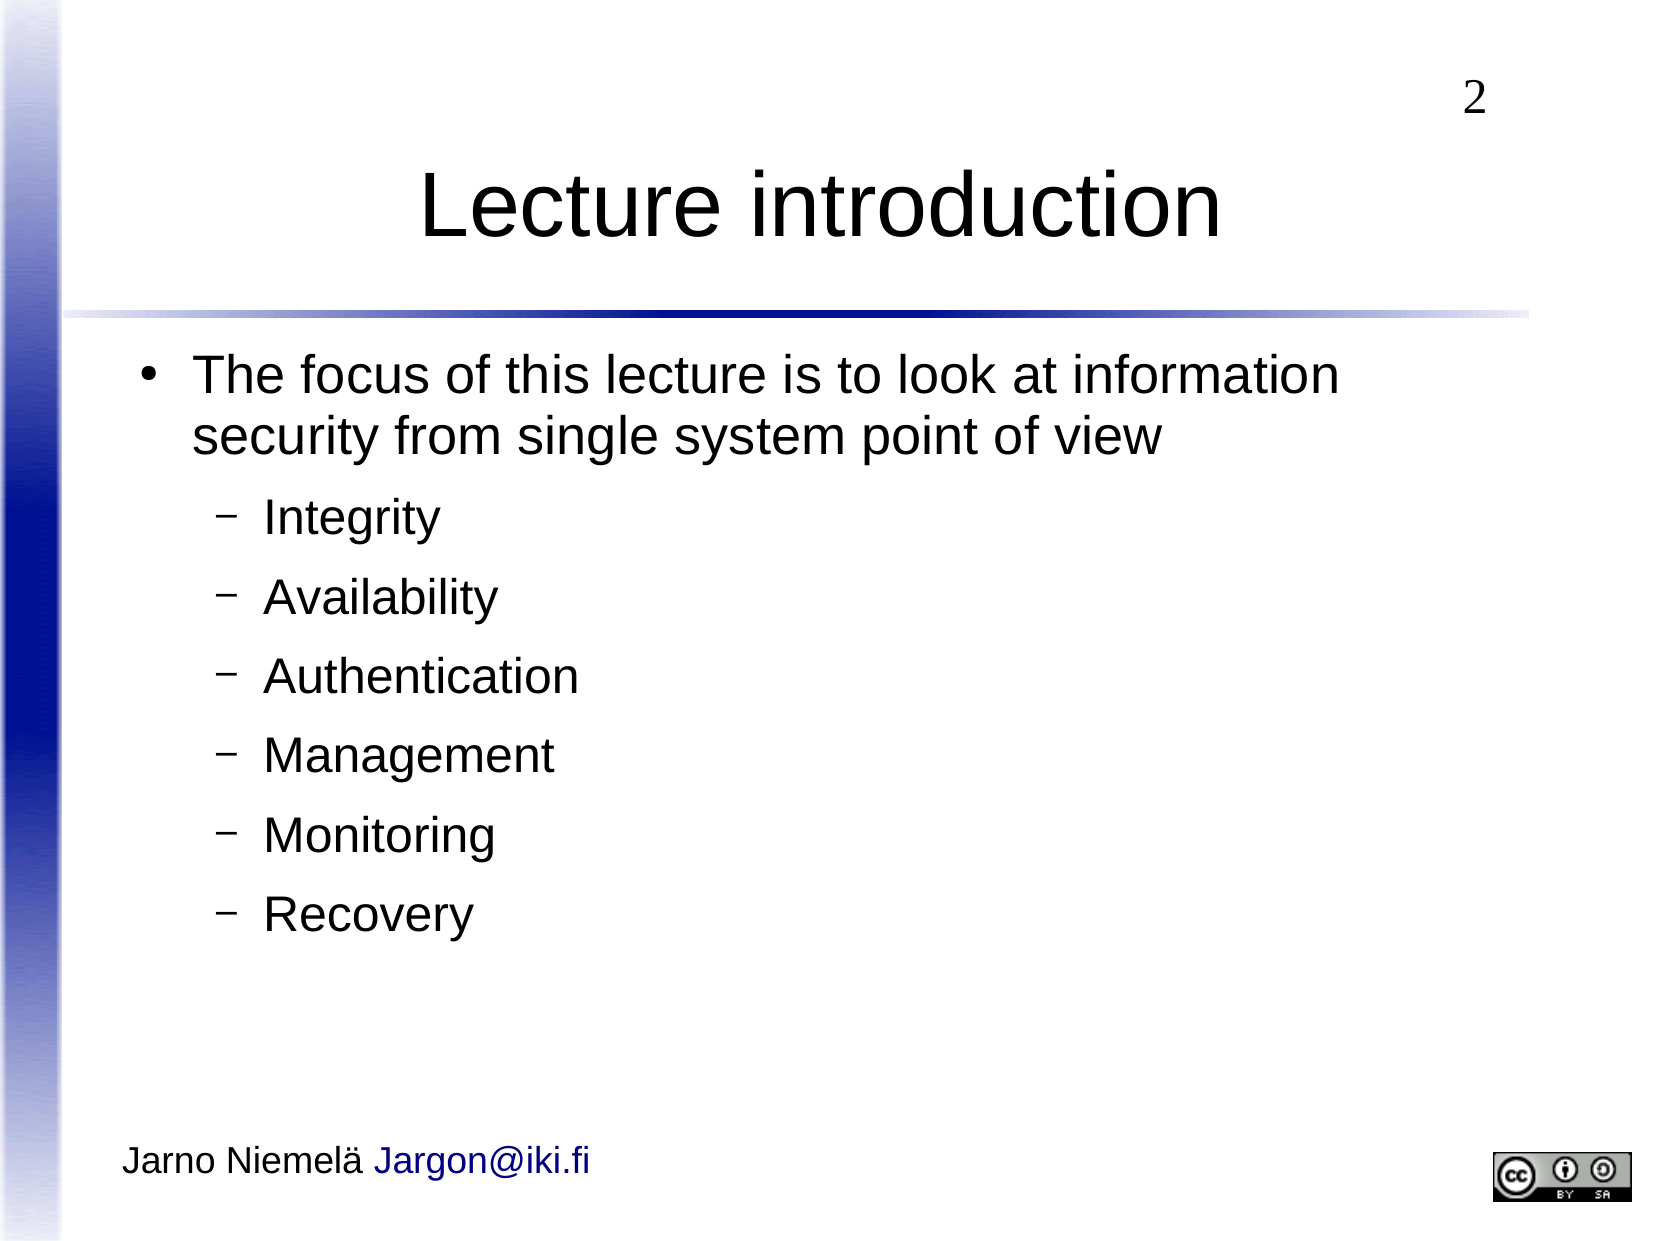

# Lecture introduction
The focus of this lecture is to look at information security from single system point of view
Integrity
Availability
Authentication
Management
Monitoring
Recovery